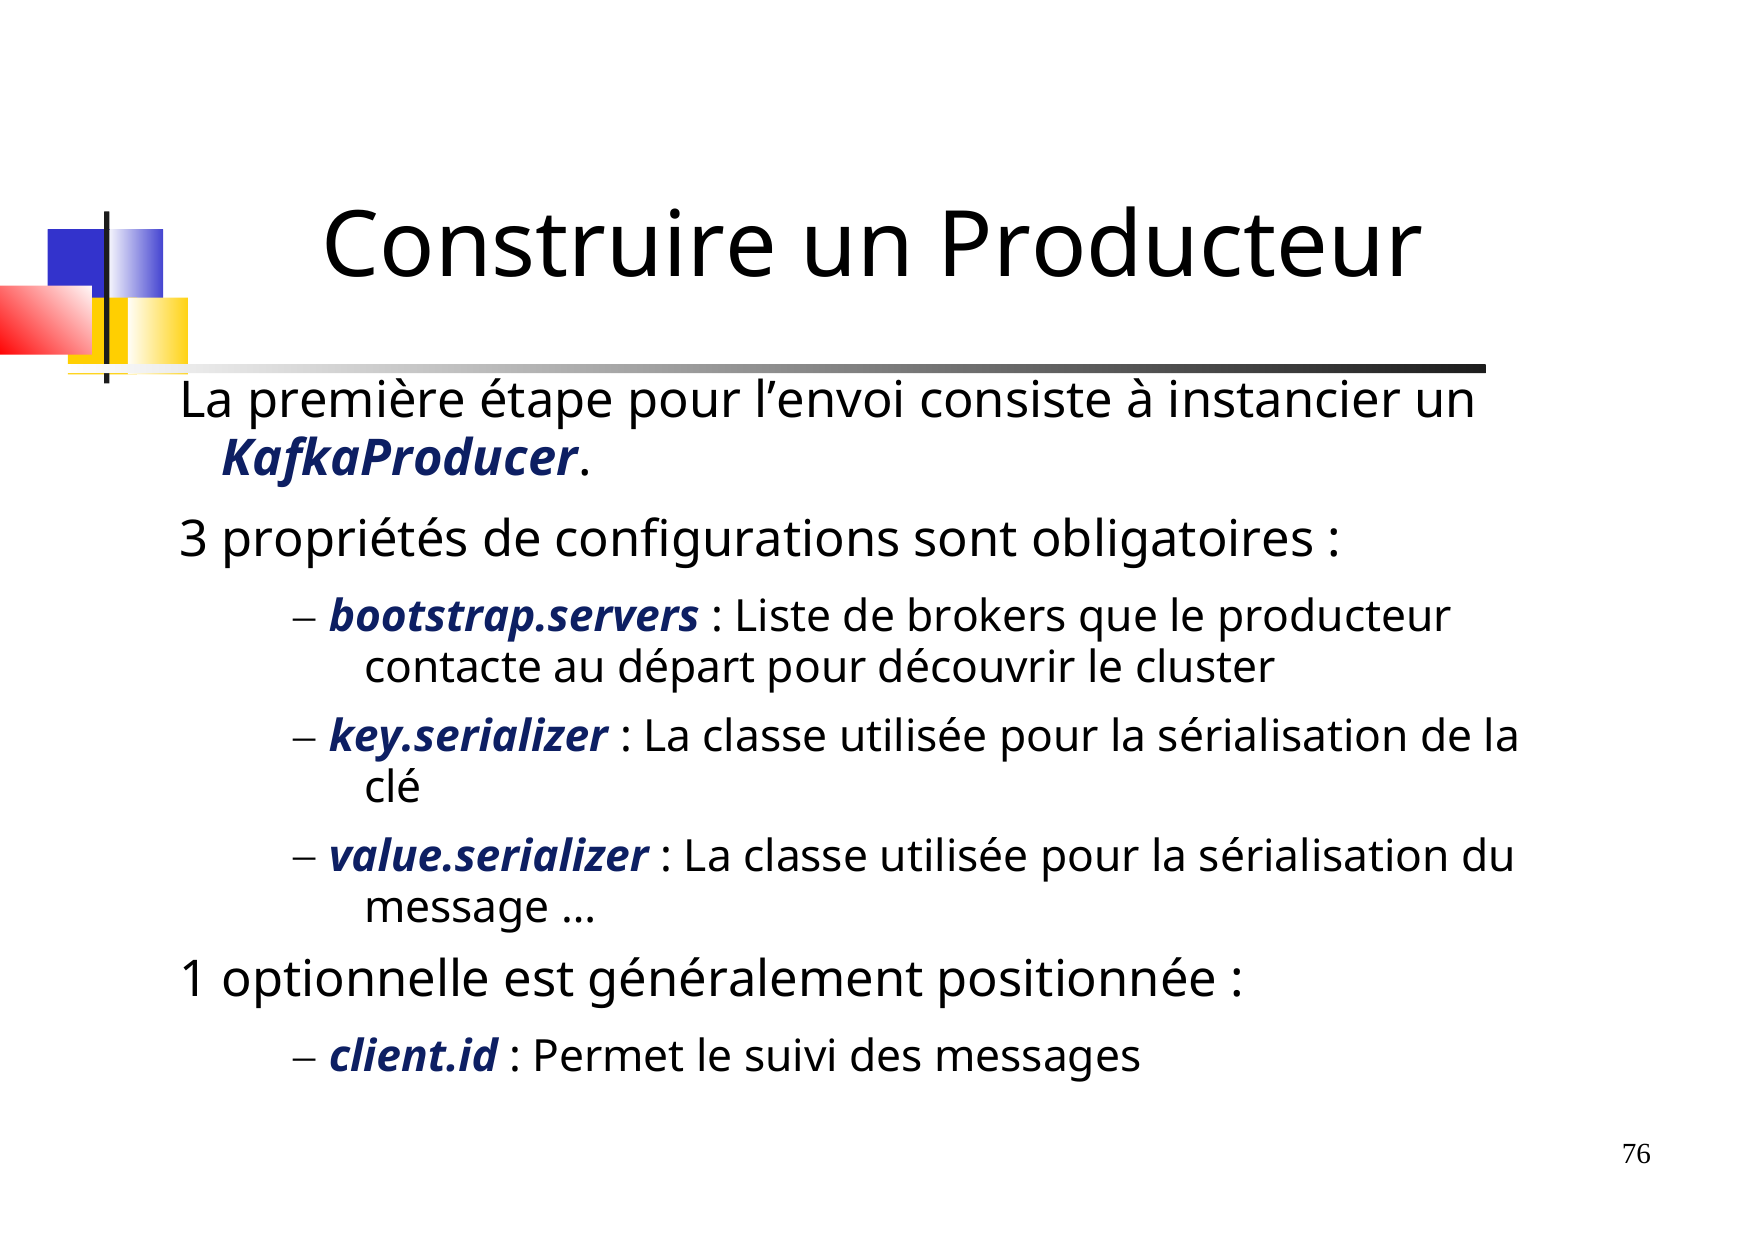

# Construire un Producteur
La première étape pour l’envoi consiste à instancier un KafkaProducer.
3 propriétés de configurations sont obligatoires :
bootstrap.servers : Liste de brokers que le producteur contacte au départ pour découvrir le cluster
key.serializer : La classe utilisée pour la sérialisation de la clé
value.serializer : La classe utilisée pour la sérialisation du message …
1 optionnelle est généralement positionnée :
client.id : Permet le suivi des messages